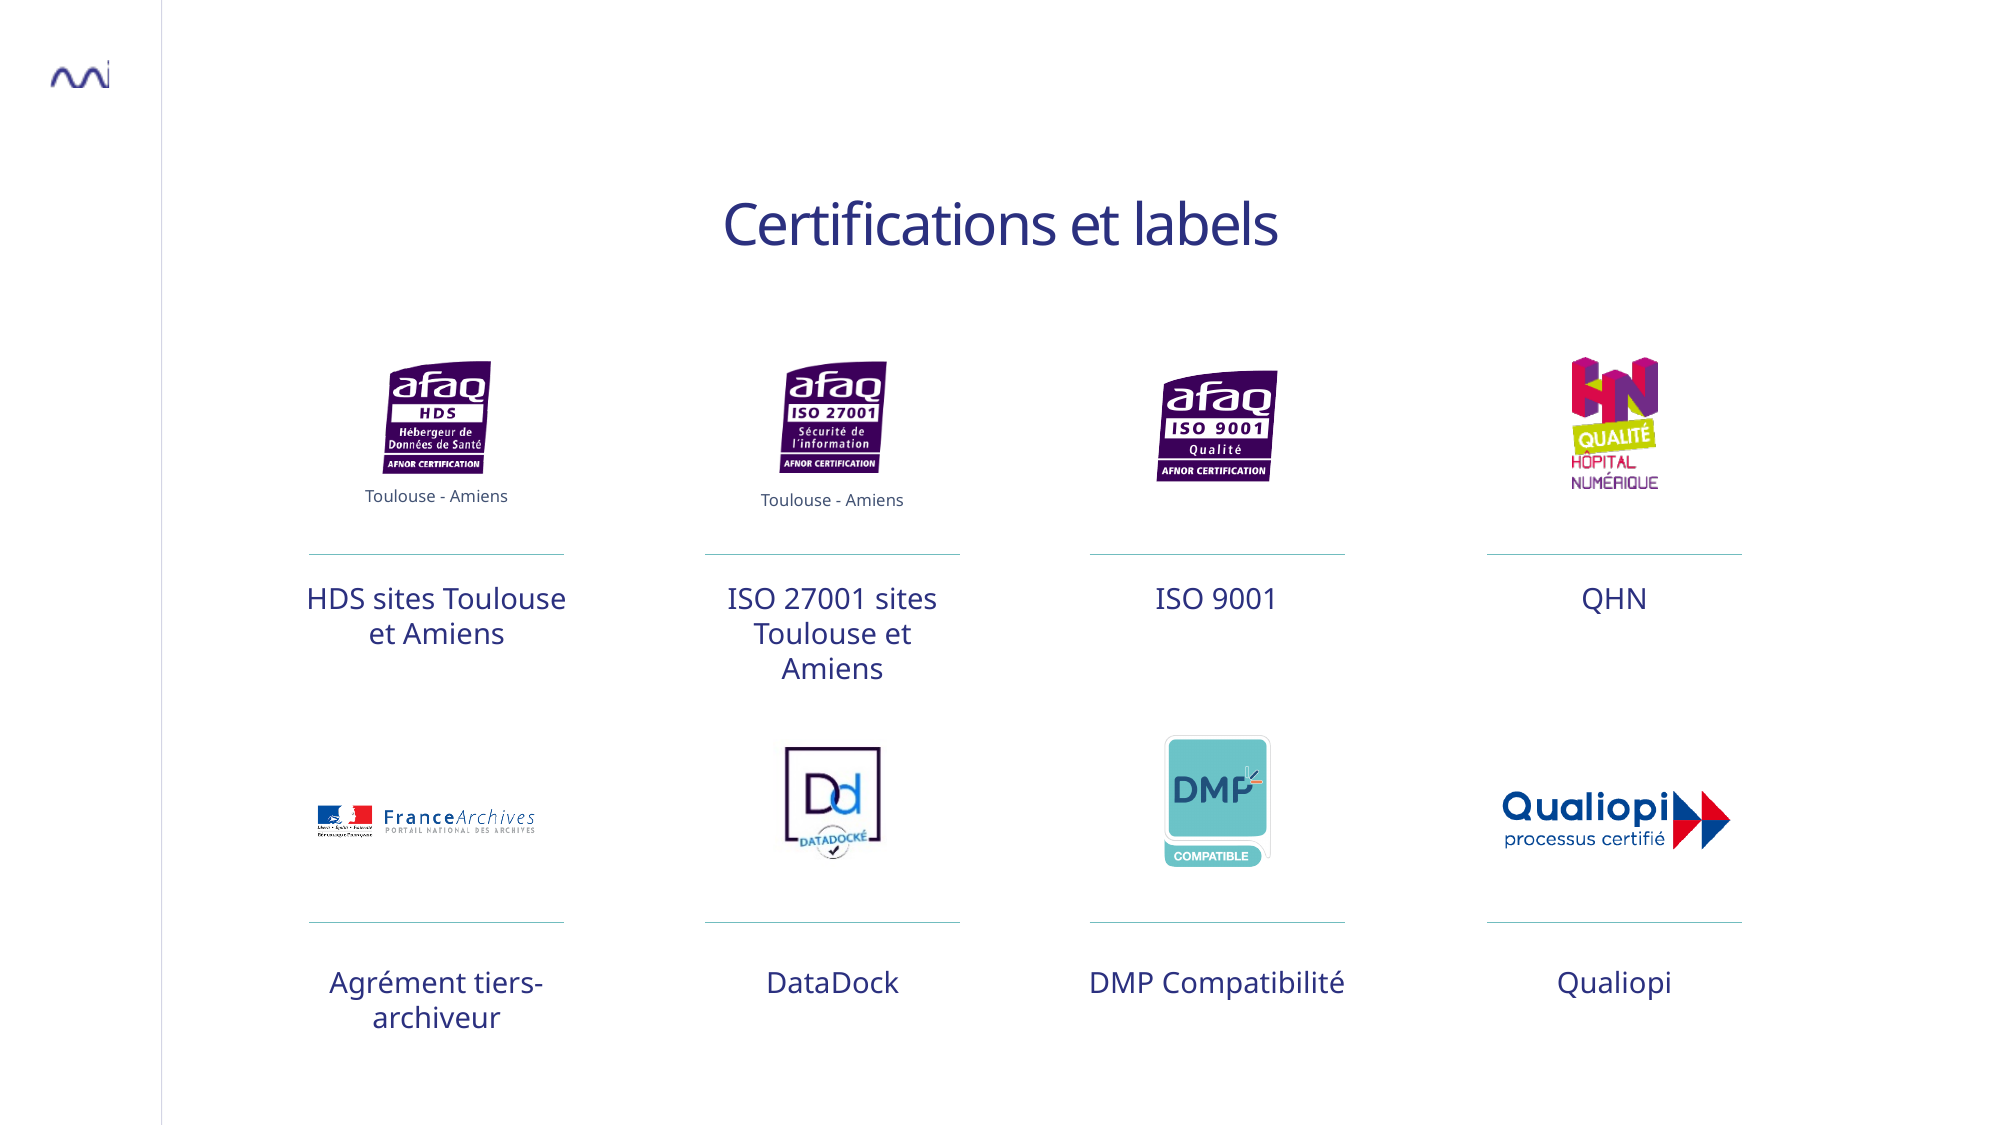

# Certifications et labels
Toulouse - Amiens
Toulouse - Amiens
HDS sites Toulouse et Amiens
ISO 27001 sites Toulouse et Amiens
ISO 9001
QHN
Agrément tiers-archiveur
DataDock
DMP Compatibilité
Qualiopi